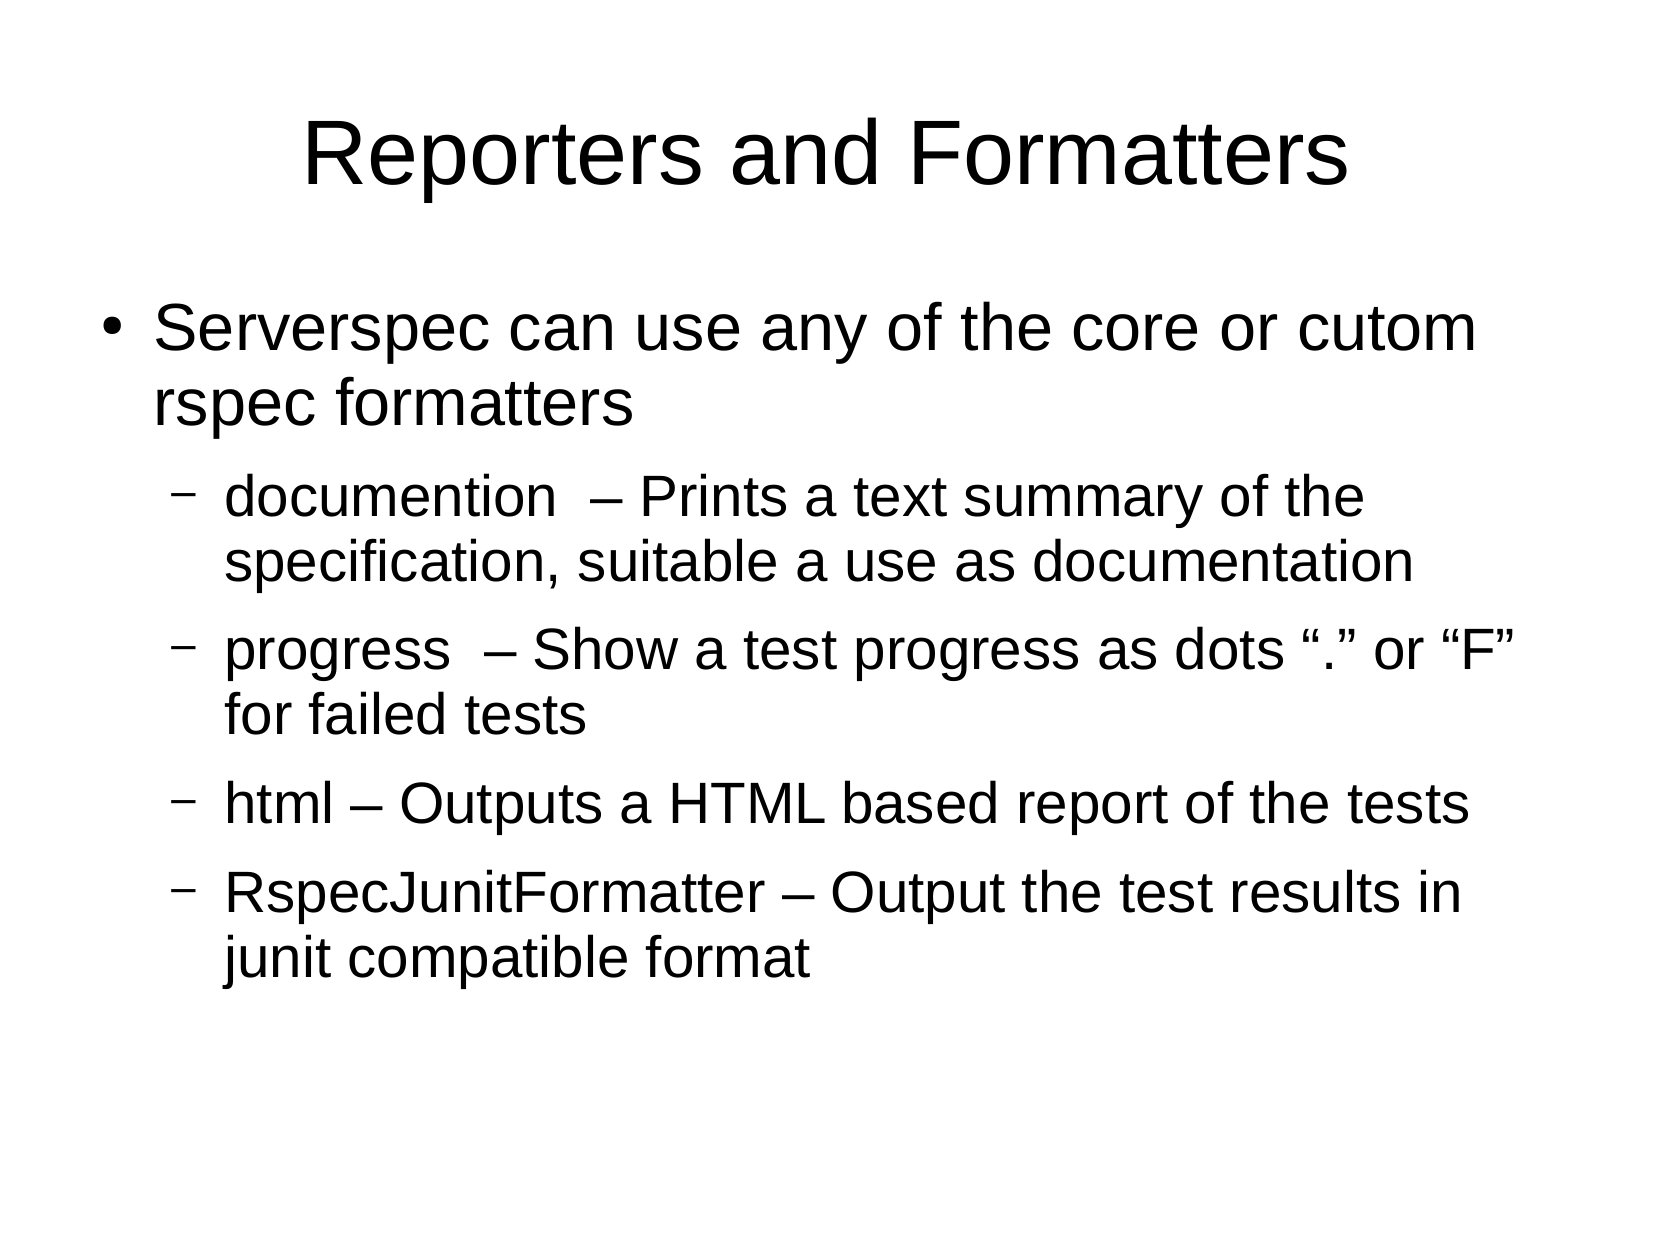

# Reporters and Formatters
Serverspec can use any of the core or cutom rspec formatters
documention – Prints a text summary of the specification, suitable a use as documentation
progress – Show a test progress as dots “.” or “F” for failed tests
html – Outputs a HTML based report of the tests
RspecJunitFormatter – Output the test results in junit compatible format